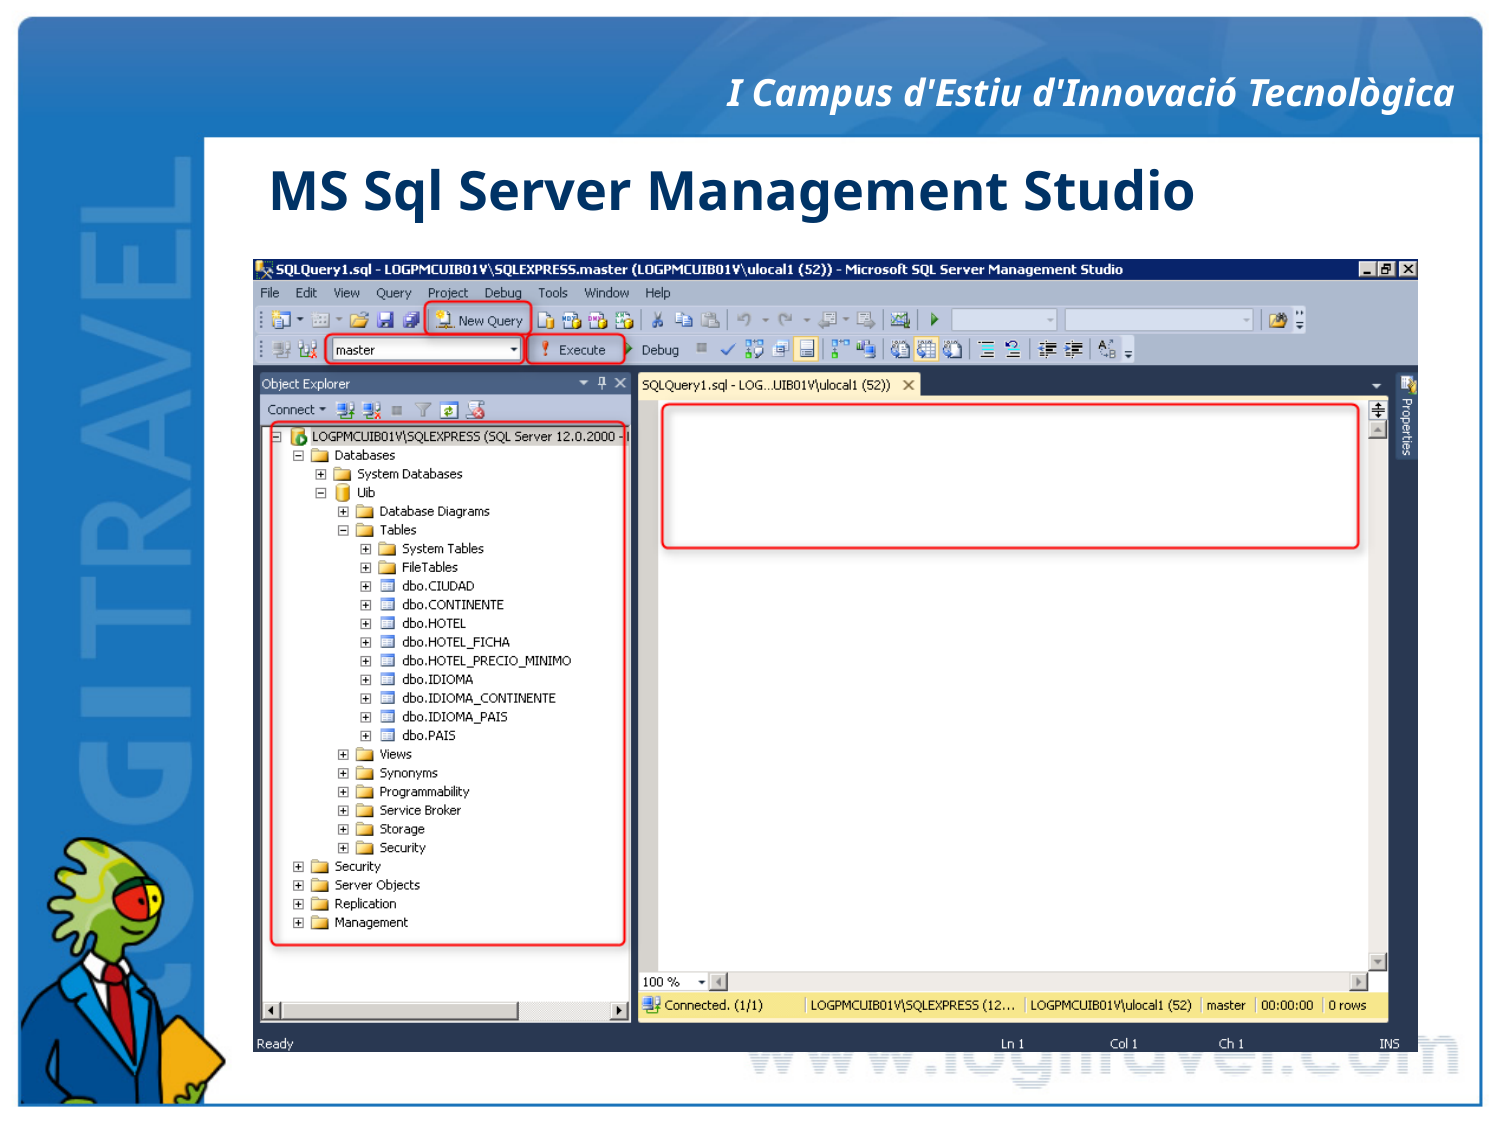

I Campus d'Estiu d'Innovació Tecnològica
MS Sql Server Management Studio